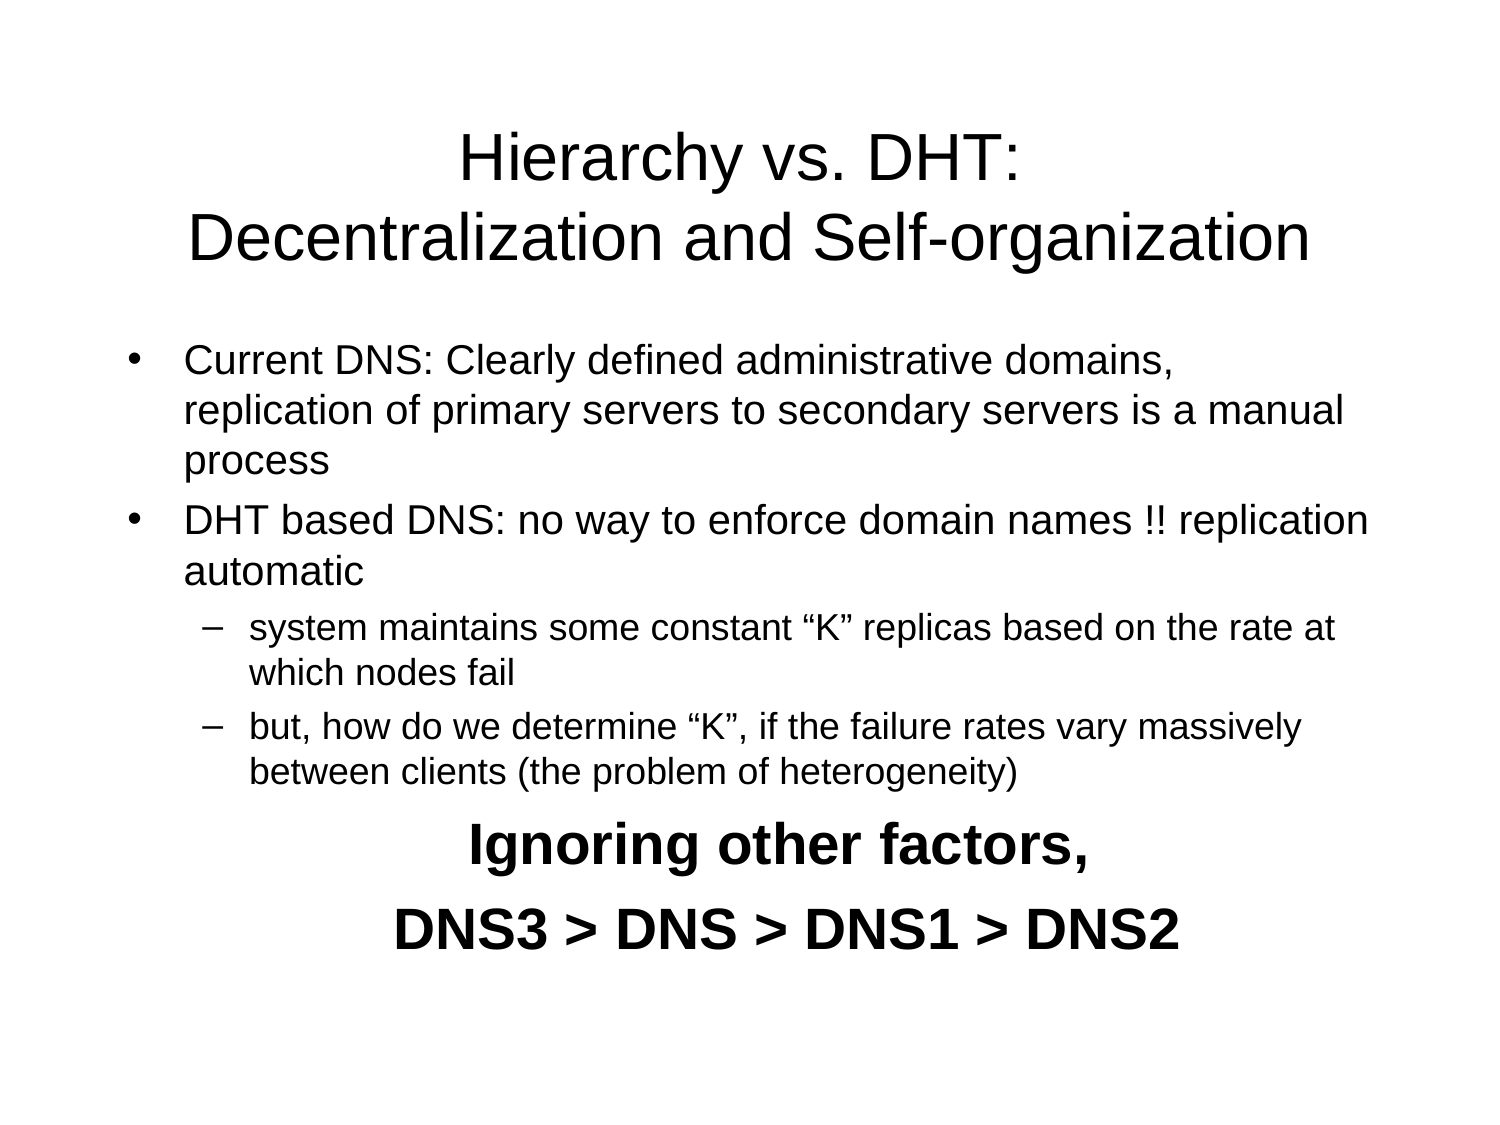

# Hierarchy vs. DHT: Decentralization and Self-organization
Current DNS: Clearly defined administrative domains, replication of primary servers to secondary servers is a manual process
DHT based DNS: no way to enforce domain names !! replication automatic
system maintains some constant “K” replicas based on the rate at which nodes fail
but, how do we determine “K”, if the failure rates vary massively between clients (the problem of heterogeneity)
Ignoring other factors,
DNS3 > DNS > DNS1 > DNS2